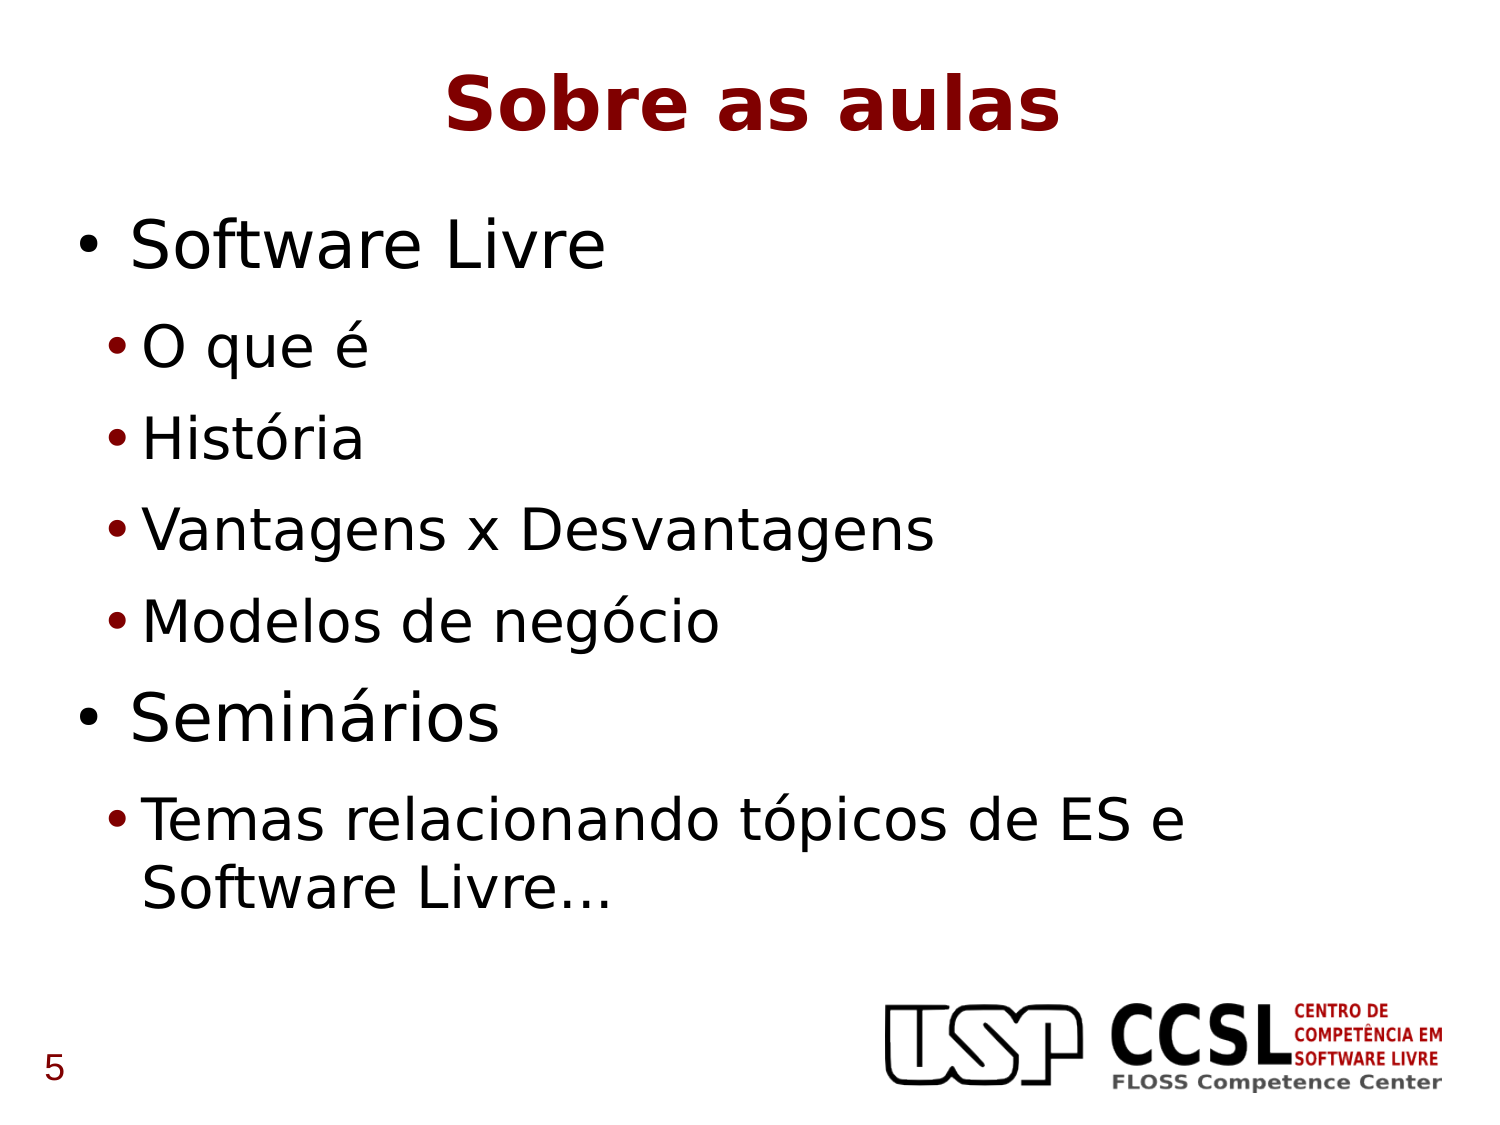

# Sobre as aulas
Software Livre
O que é
História
Vantagens x Desvantagens
Modelos de negócio
Seminários
Temas relacionando tópicos de ES e Software Livre...